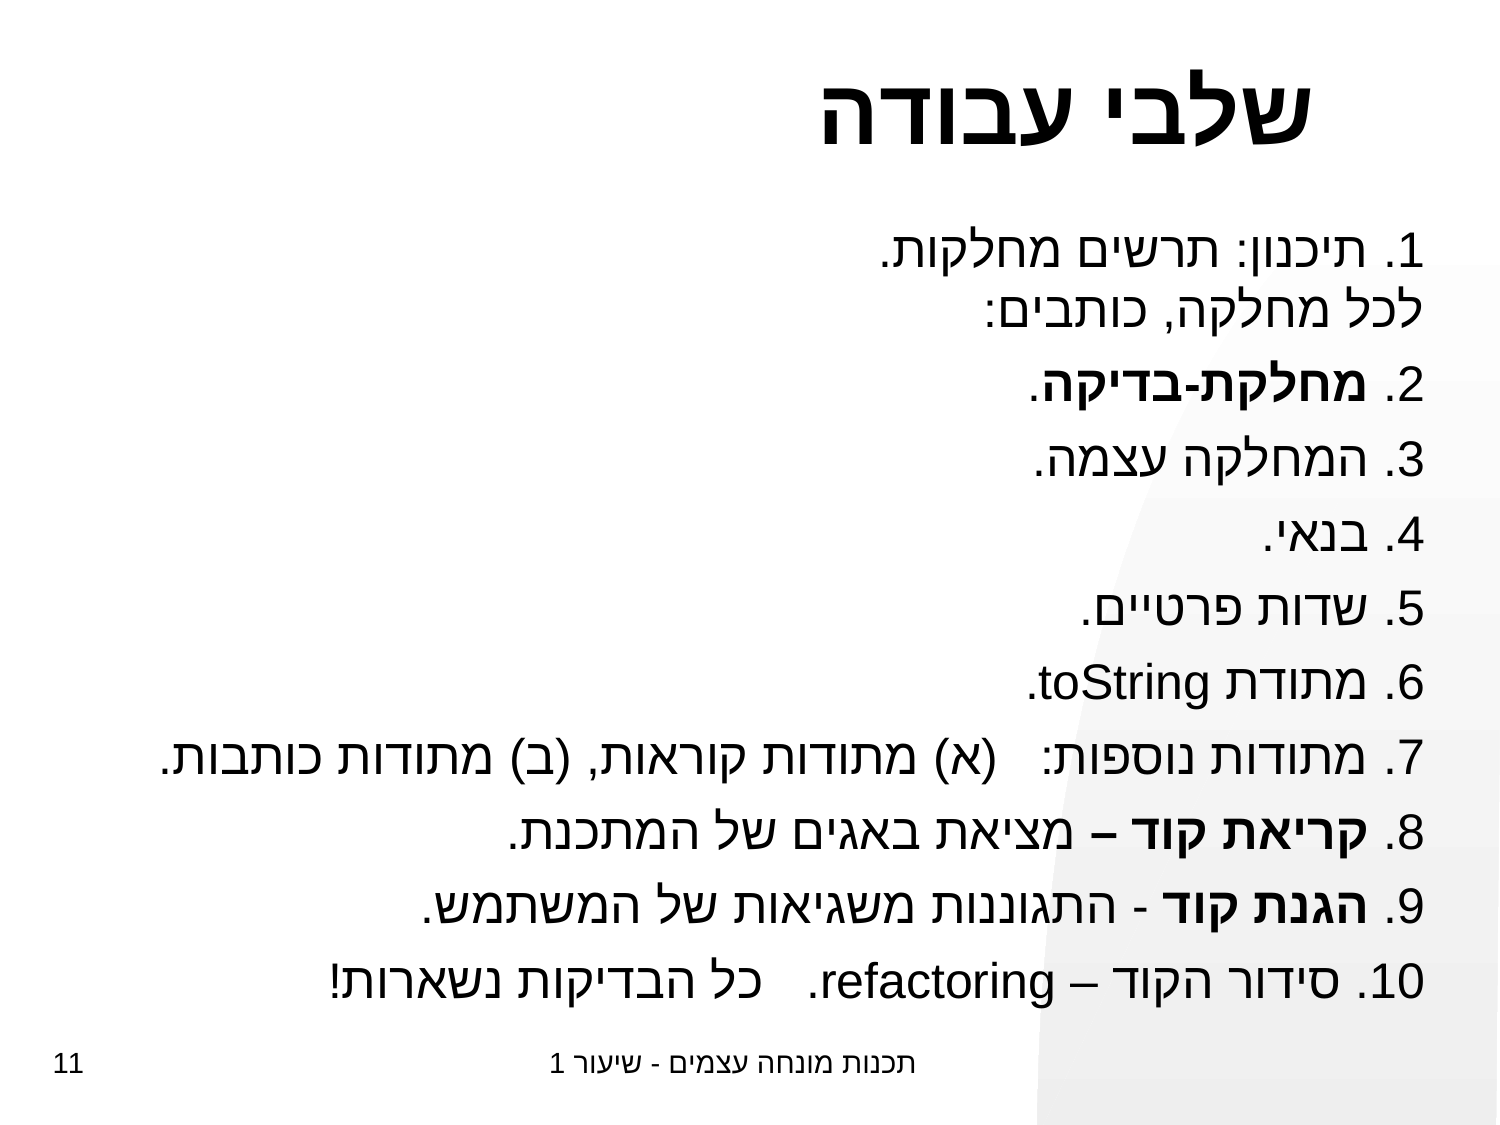

שלבי עבודה
1. תיכנון: תרשים מחלקות.
לכל מחלקה, כותבים:
2. מחלקת-בדיקה.
3. המחלקה עצמה.
4. בנאי.
5. שדות פרטיים.
6. מתודת toString.
7. מתודות נוספות: (א) מתודות קוראות, (ב) מתודות כותבות.
8. קריאת קוד – מציאת באגים של המתכנת.
9. הגנת קוד - התגוננות משגיאות של המשתמש.
10. סידור הקוד – refactoring. כל הבדיקות נשארות!
 תכנות מונחה עצמים - שיעור 1